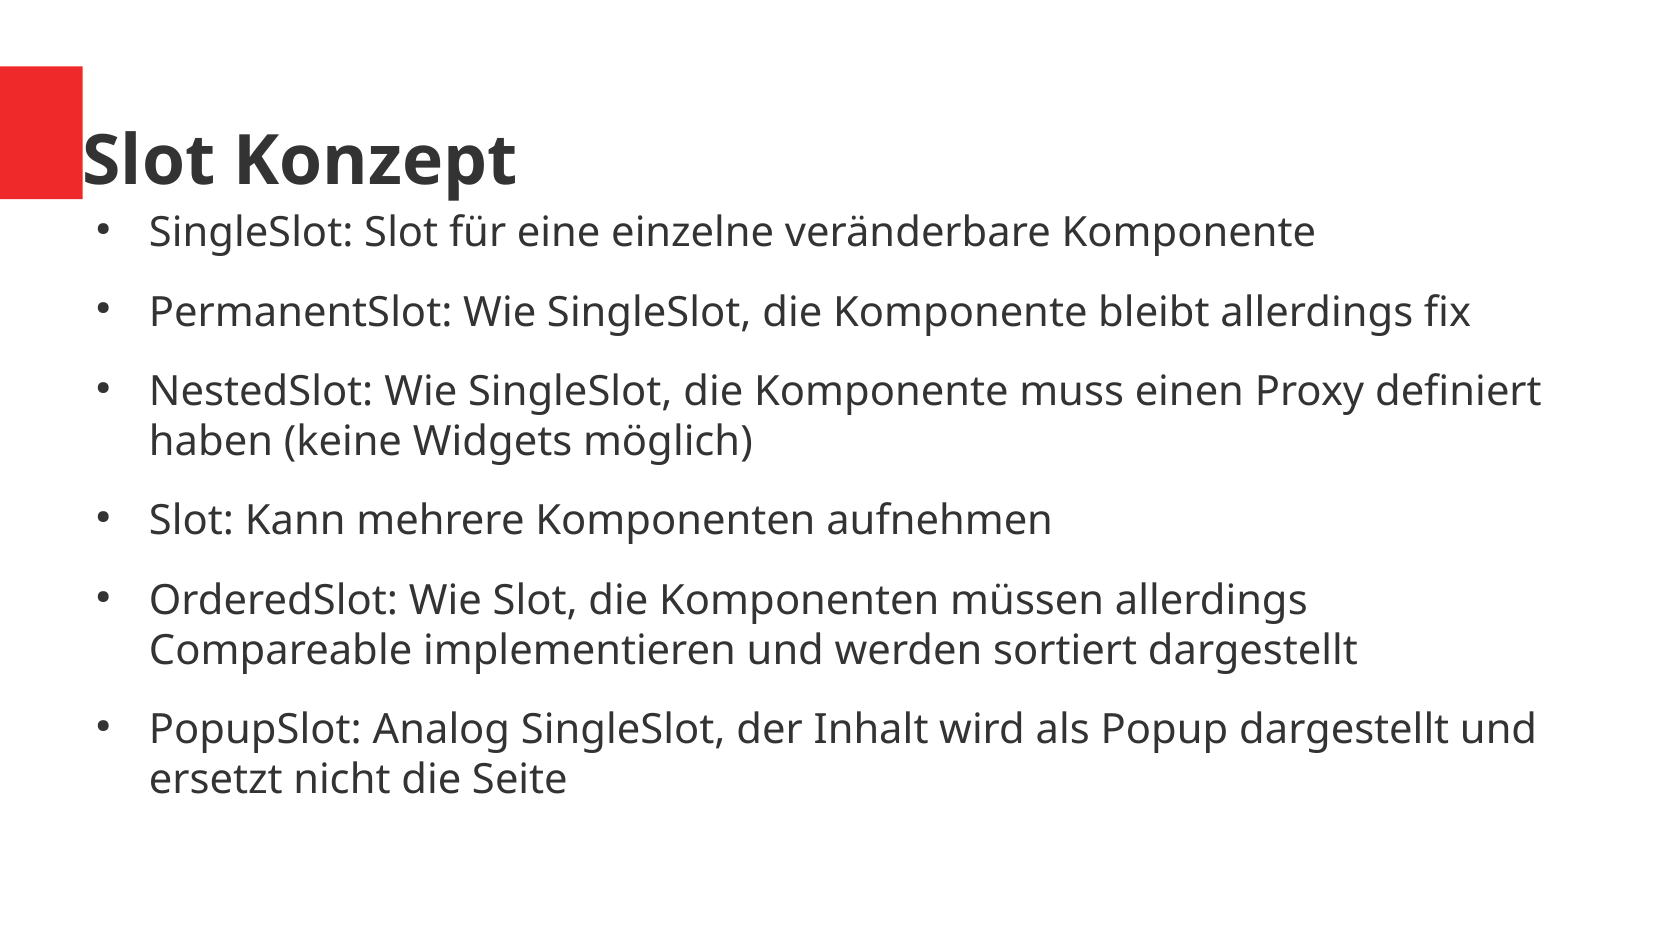

# Slot Konzept
SingleSlot: Slot für eine einzelne veränderbare Komponente
PermanentSlot: Wie SingleSlot, die Komponente bleibt allerdings fix
NestedSlot: Wie SingleSlot, die Komponente muss einen Proxy definiert haben (keine Widgets möglich)
Slot: Kann mehrere Komponenten aufnehmen
OrderedSlot: Wie Slot, die Komponenten müssen allerdings Compareable implementieren und werden sortiert dargestellt
PopupSlot: Analog SingleSlot, der Inhalt wird als Popup dargestellt und ersetzt nicht die Seite